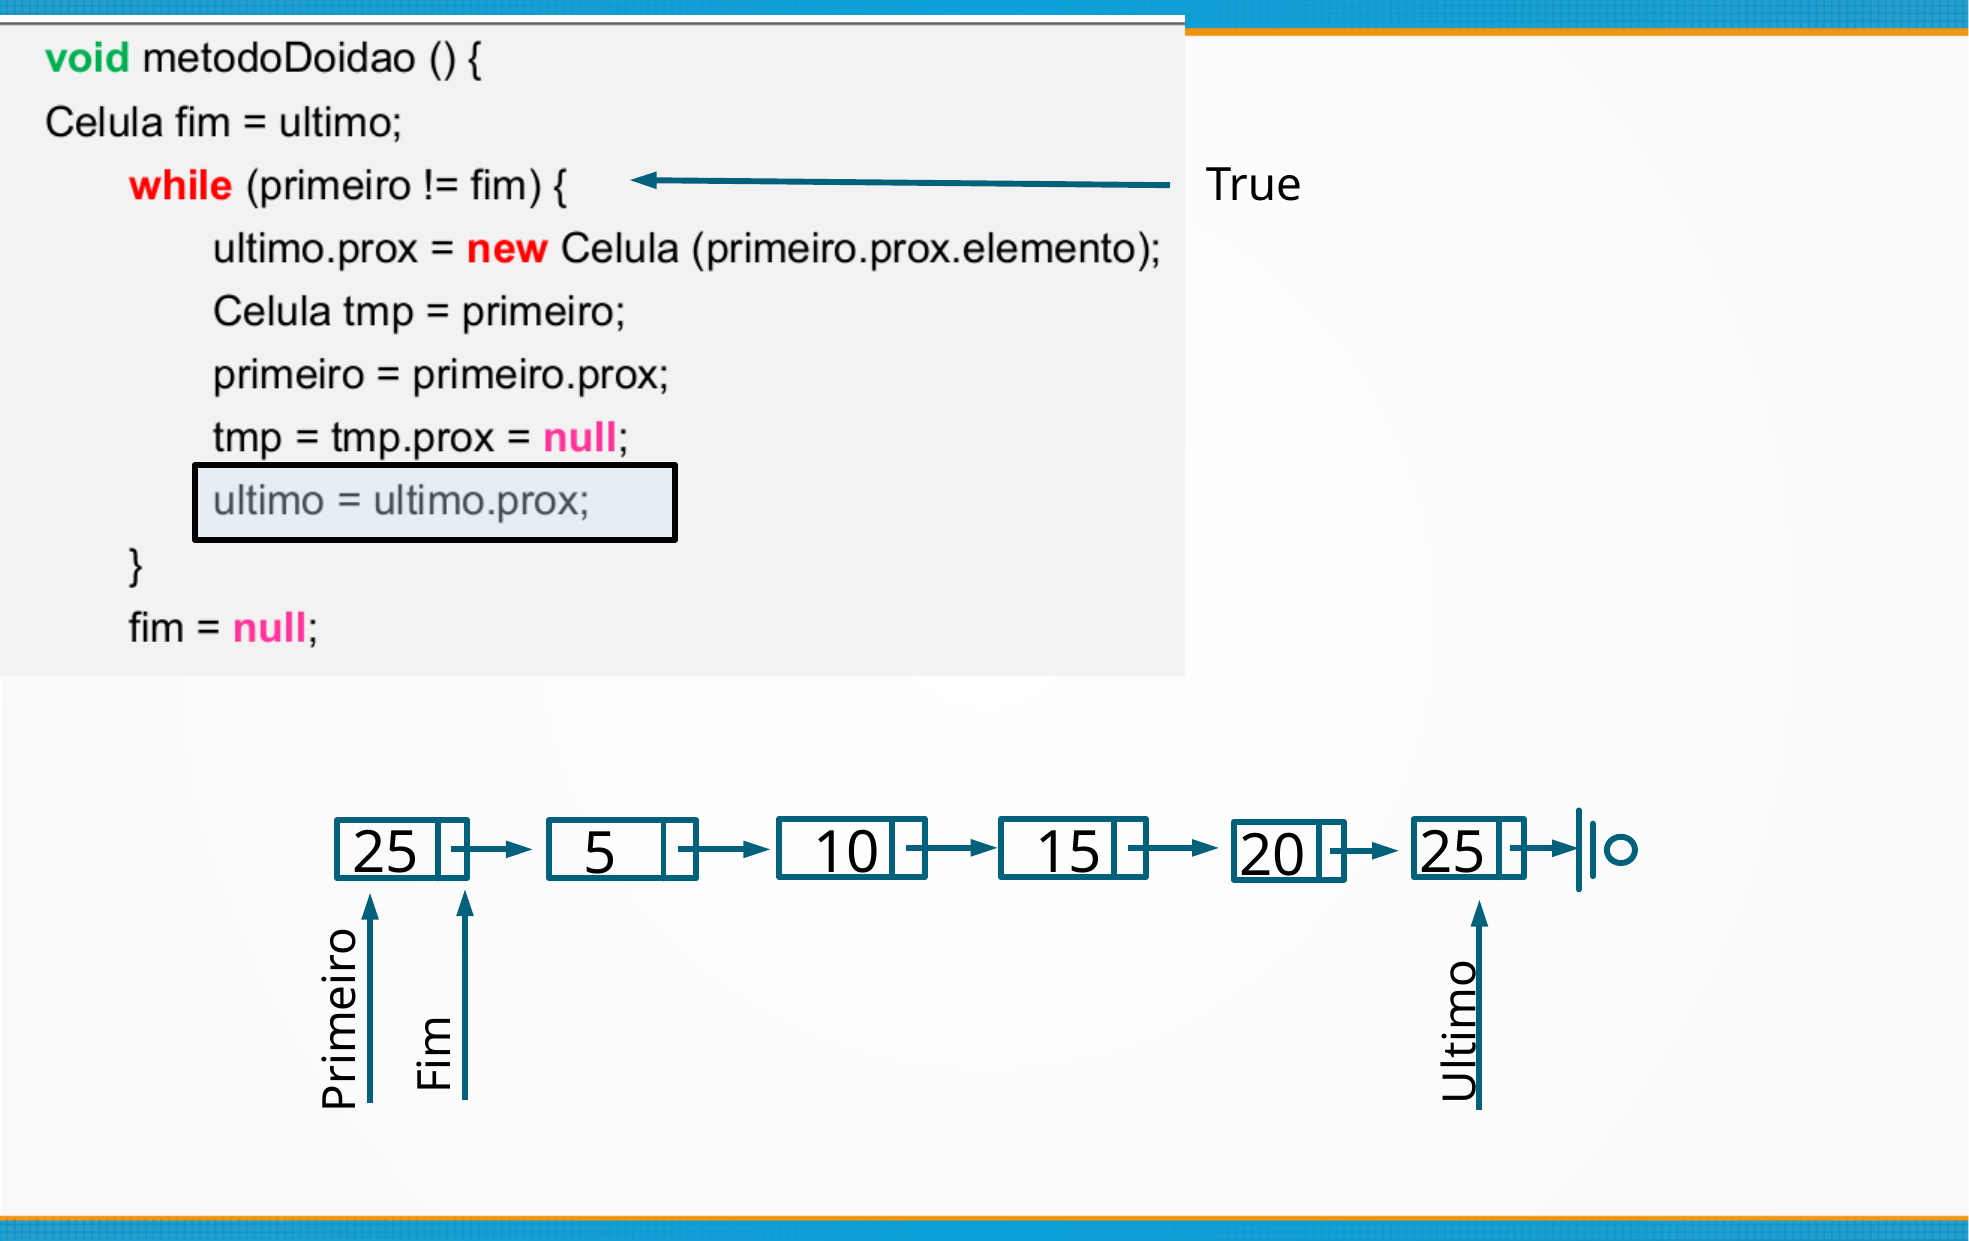

True
10
25
15
25
5
20
Fim
Primeiro
Ultimo